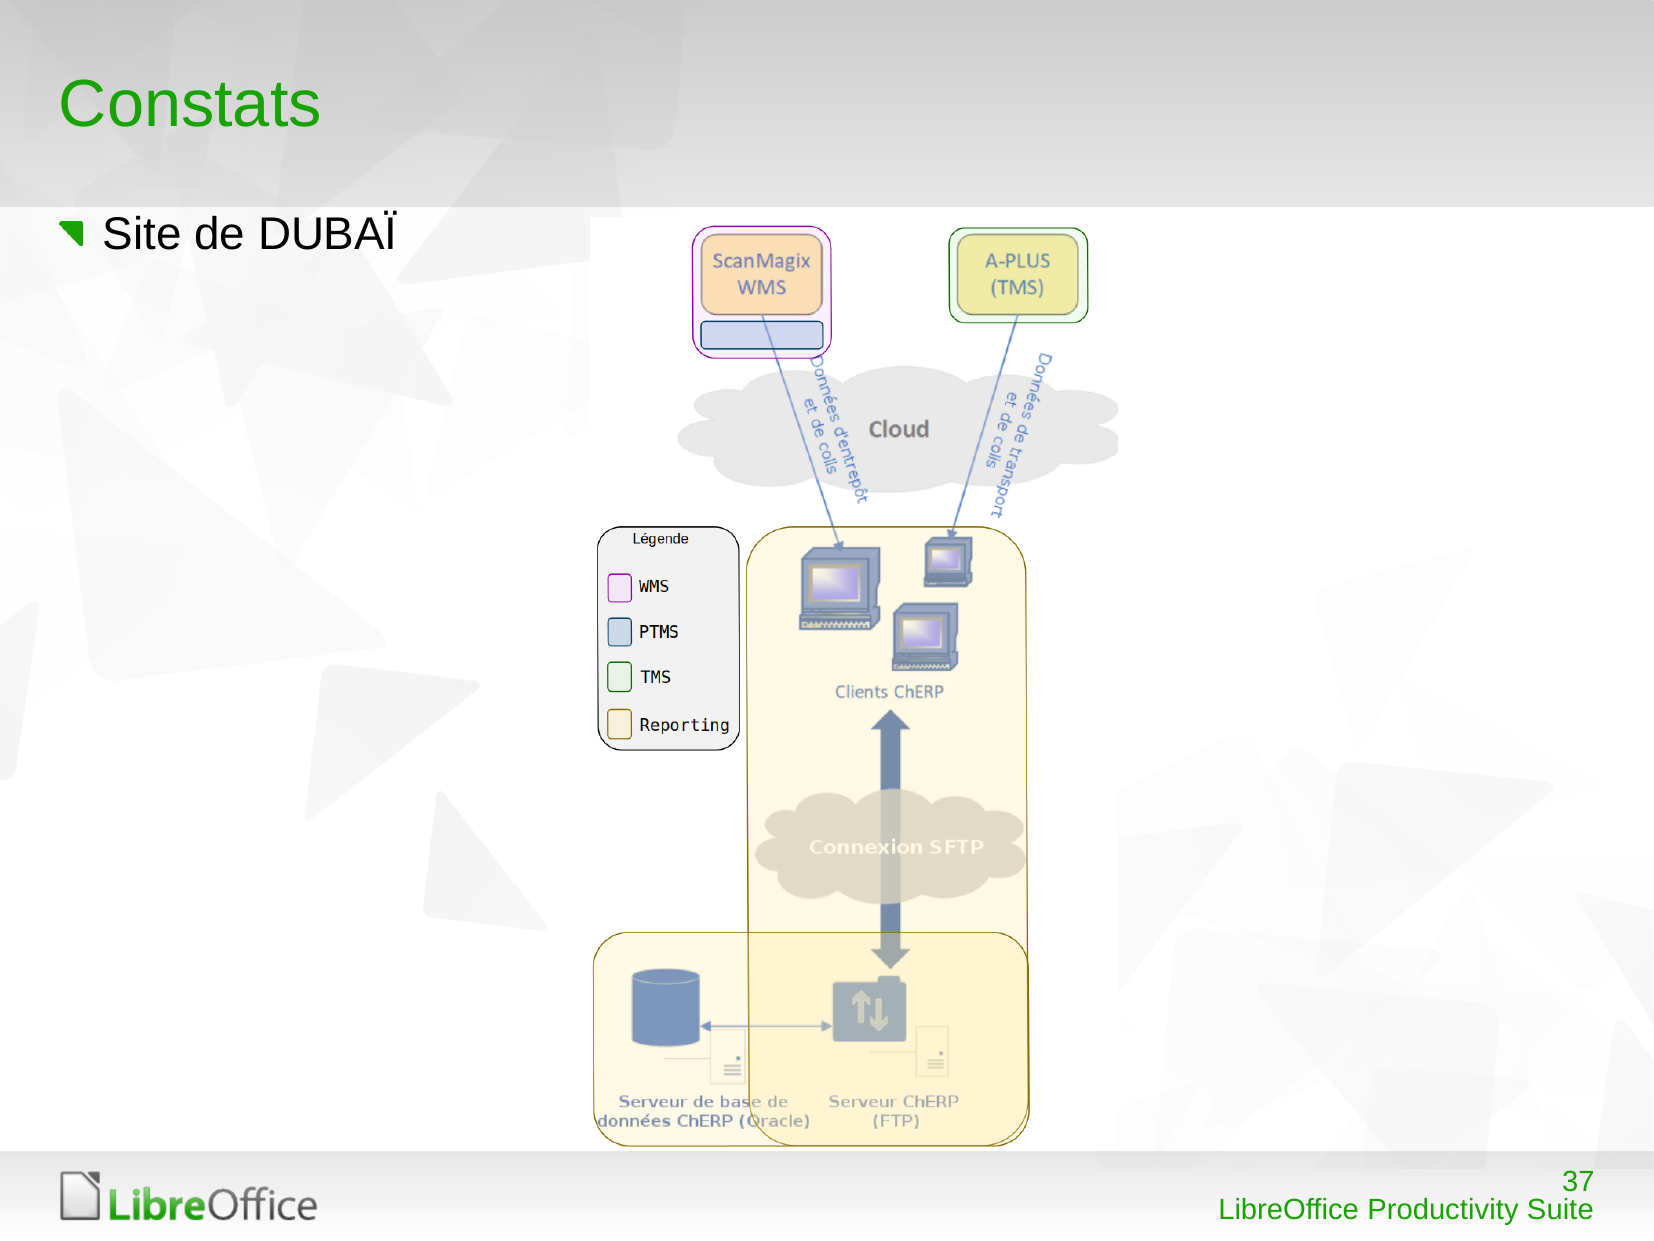

# Constats
Site de DUBAÏ
37
LibreOffice Productivity Suite